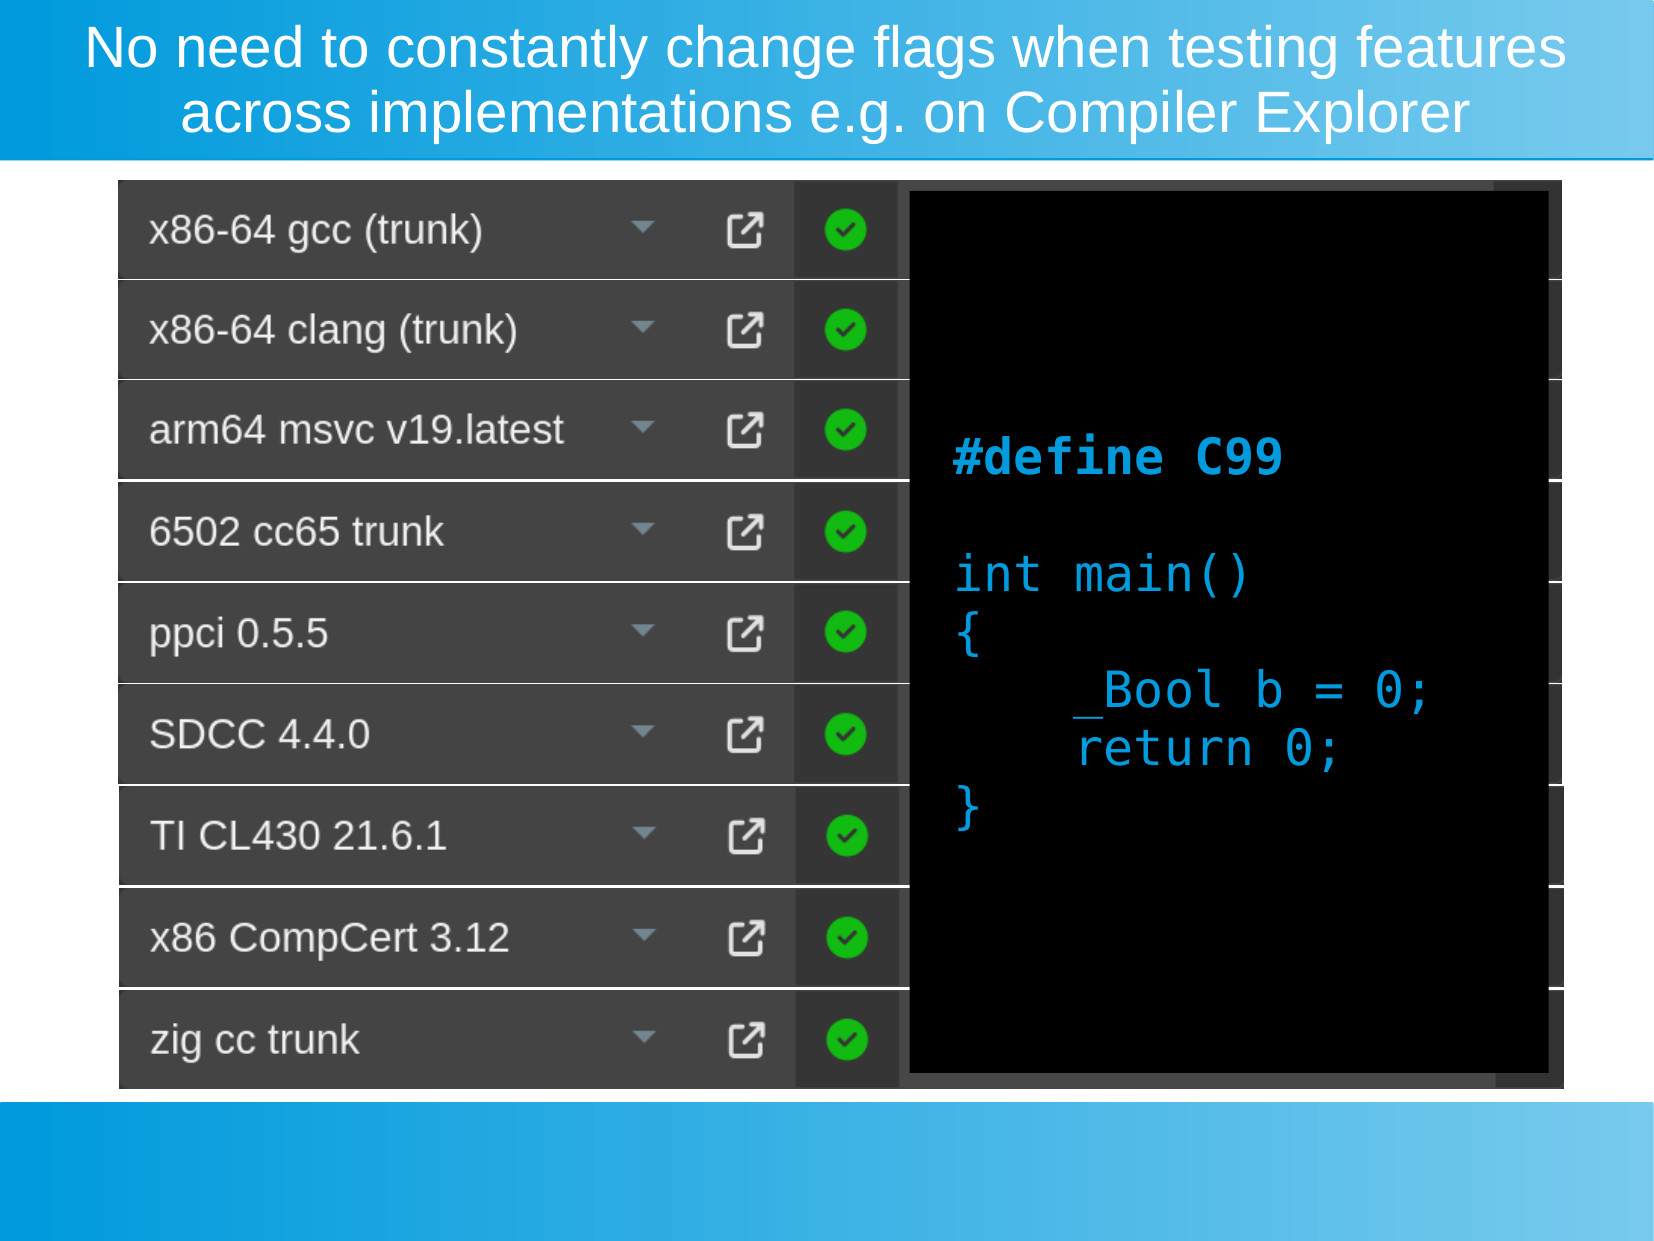

# No need to constantly change flags when testing features across implementations e.g. on Compiler Explorer
#define C99
int main()
{
 _Bool b = 0;
 return 0;
}